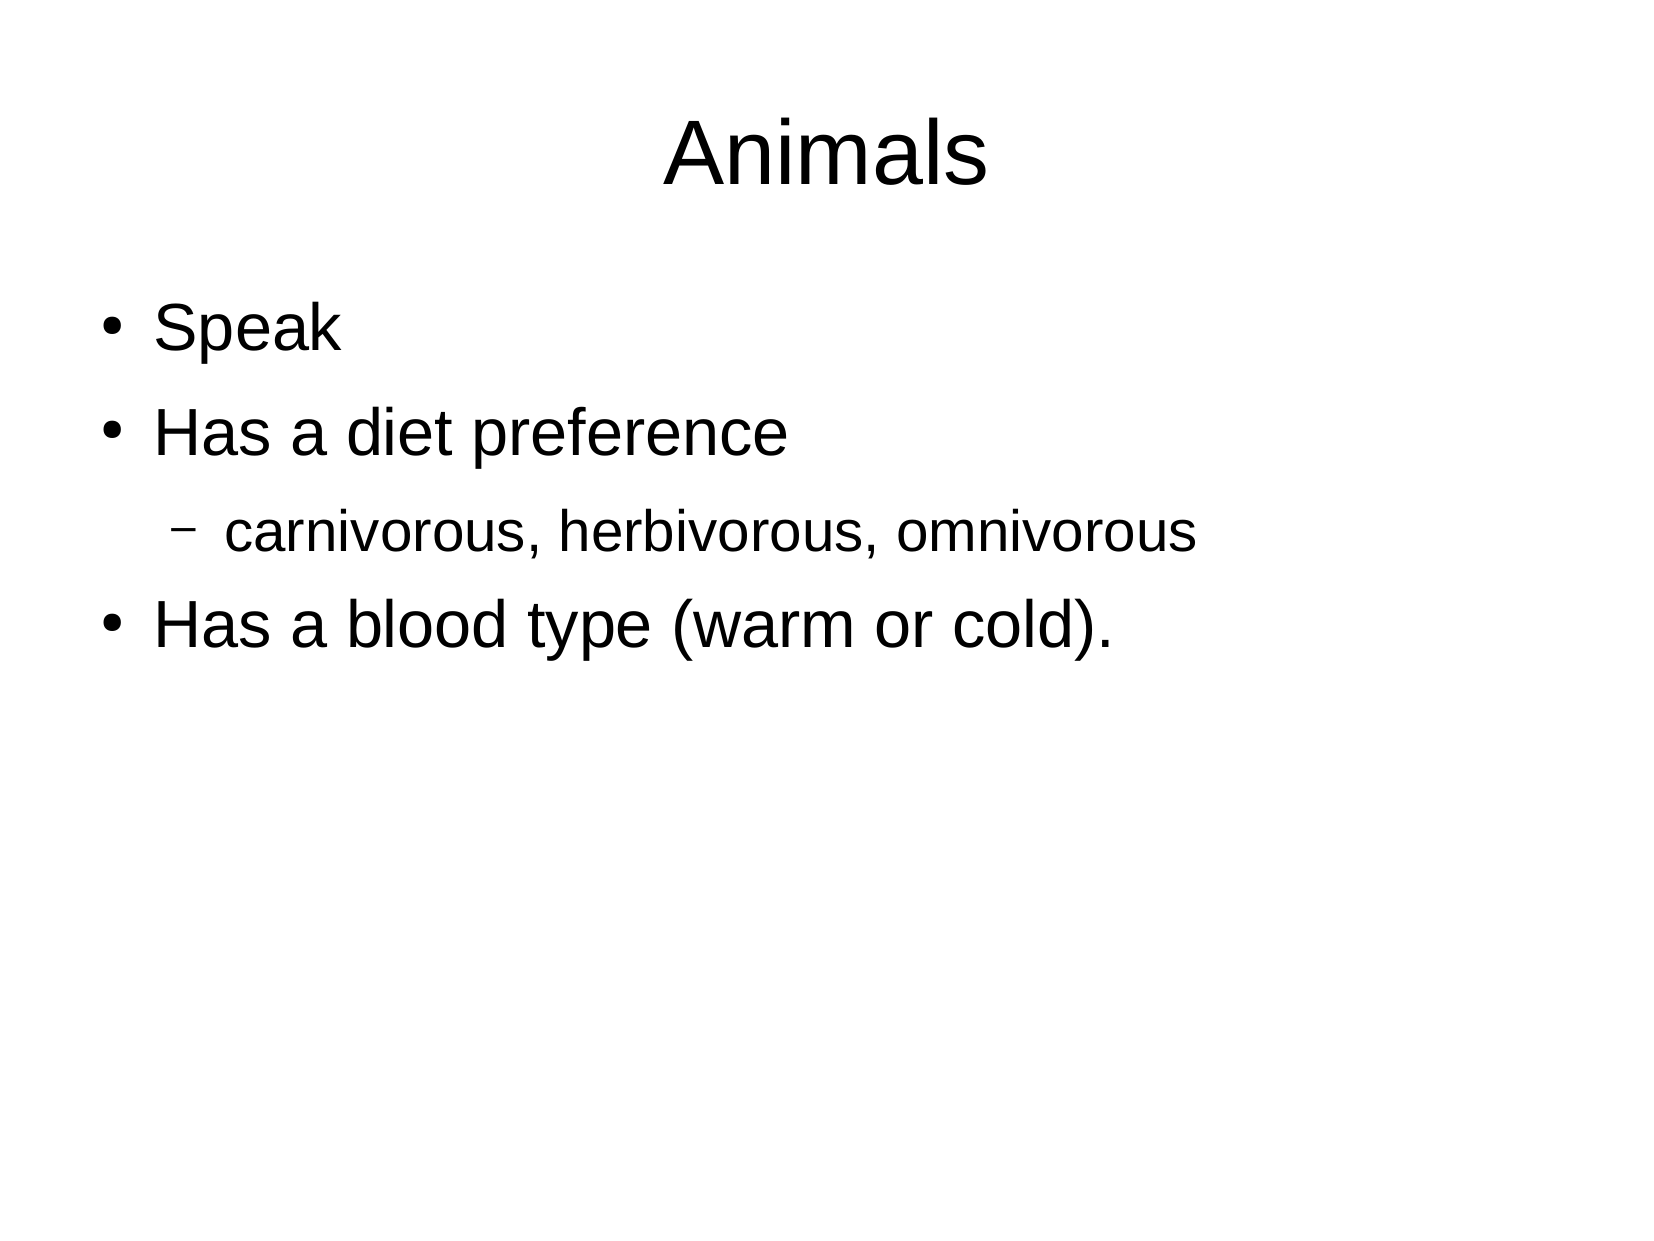

# Animals
Speak
Has a diet preference
carnivorous, herbivorous, omnivorous
Has a blood type (warm or cold).